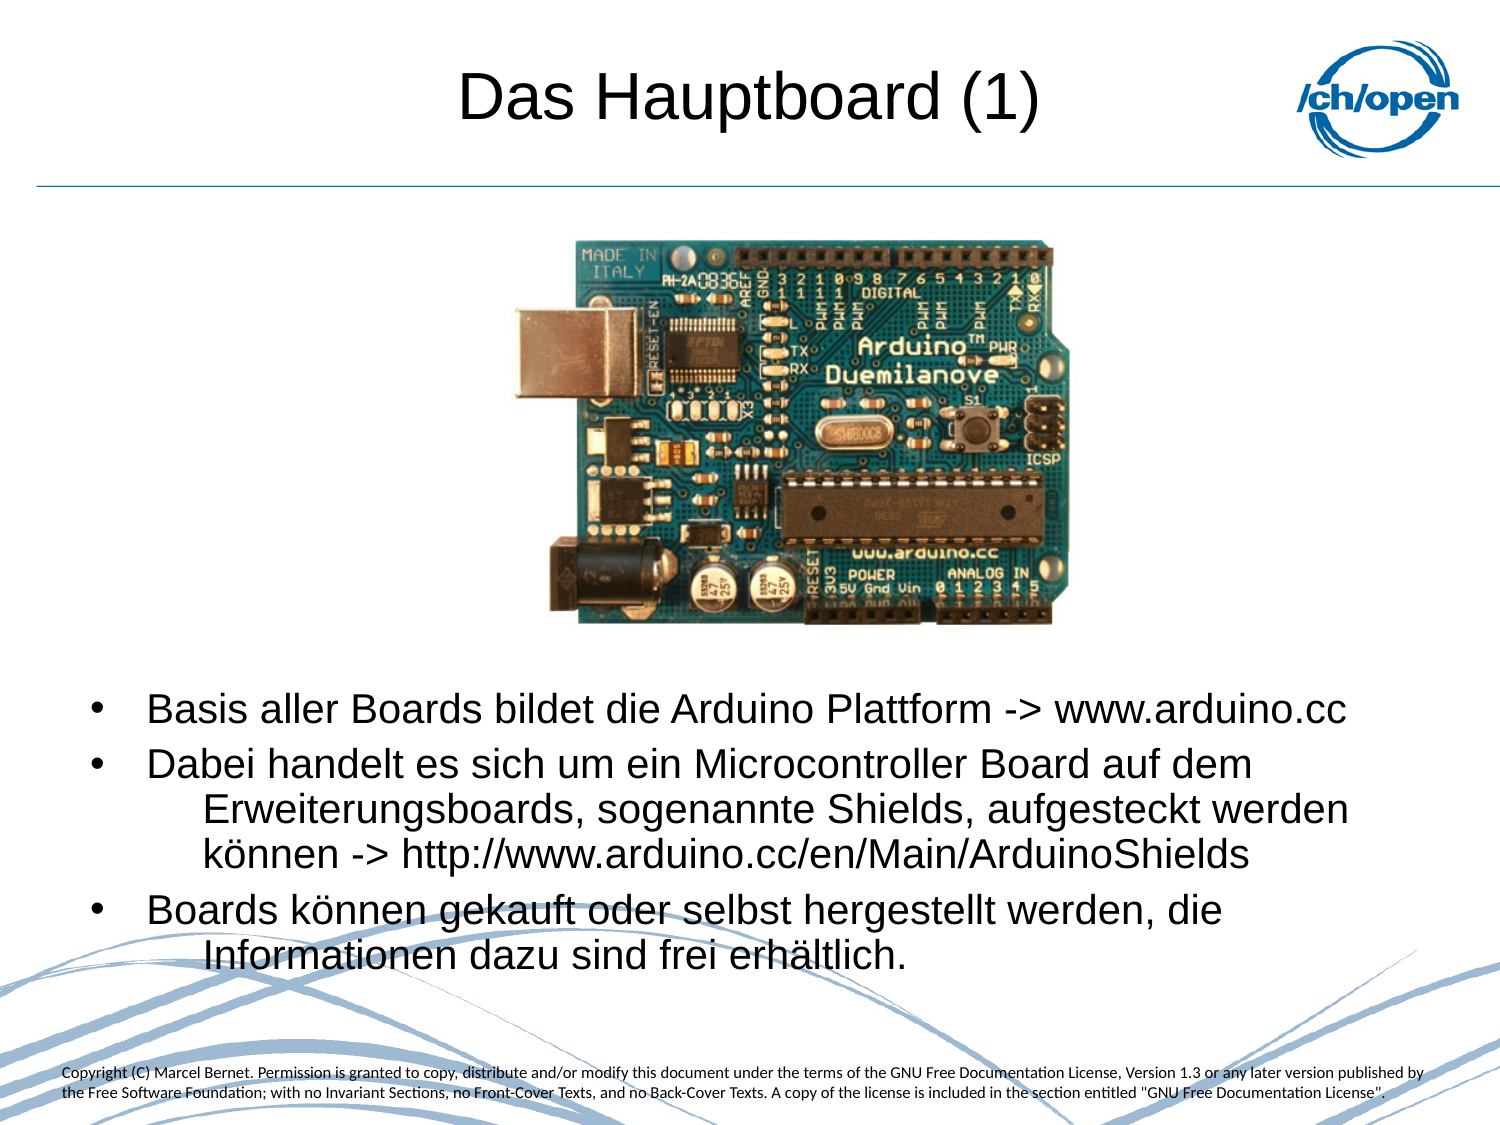

# Das Hauptboard (1)
Basis aller Boards bildet die Arduino Plattform -> www.arduino.cc
Dabei handelt es sich um ein Microcontroller Board auf dem Erweiterungsboards, sogenannte Shields, aufgesteckt werden können -> http://www.arduino.cc/en/Main/ArduinoShields
Boards können gekauft oder selbst hergestellt werden, die Informationen dazu sind frei erhältlich.